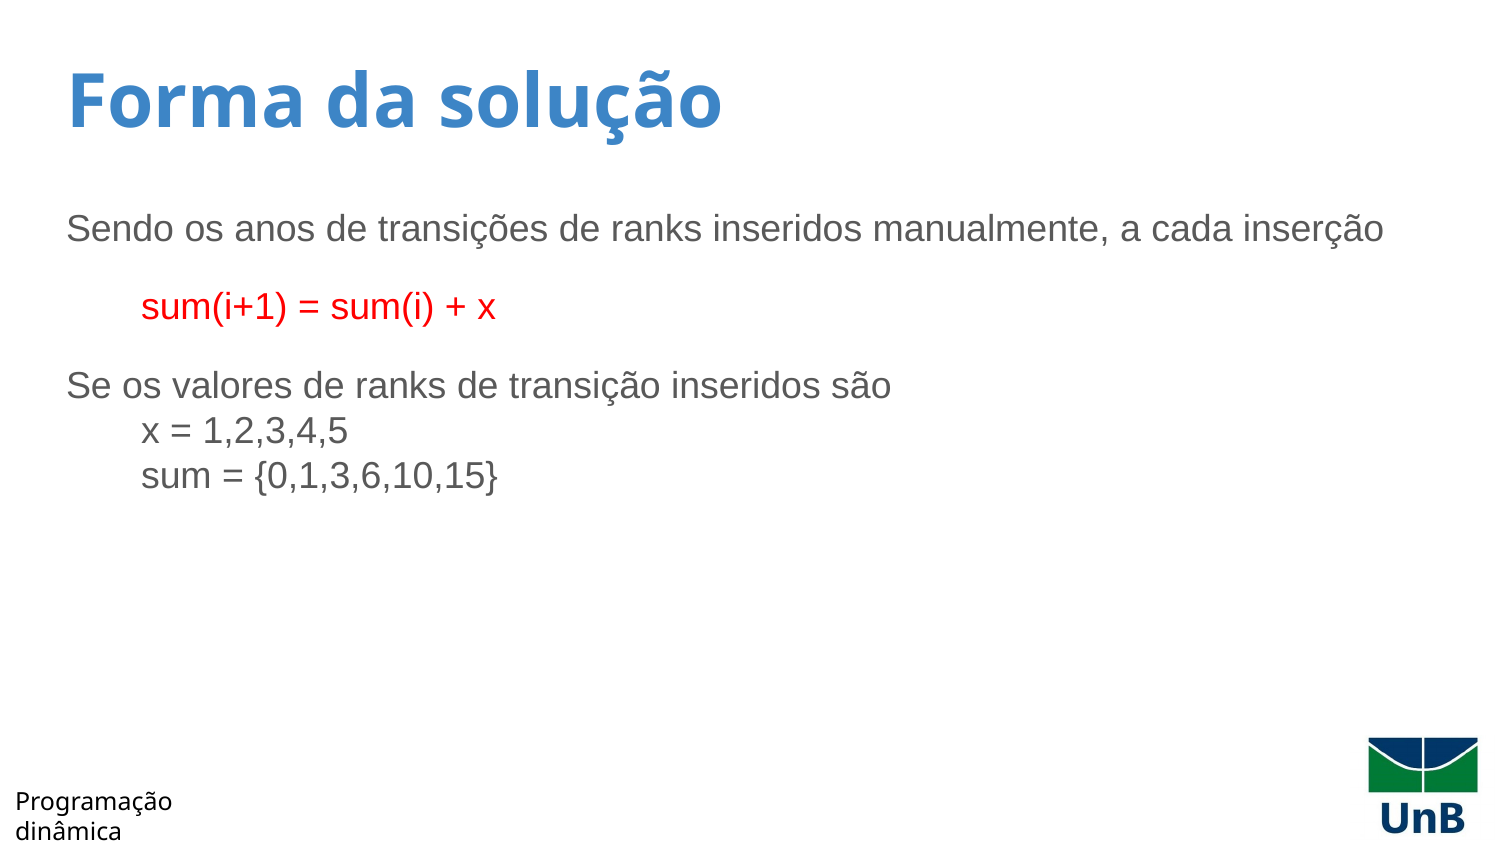

# Forma da solução
Sendo os anos de transições de ranks inseridos manualmente, a cada inserção
	sum(i+1) = sum(i) + x
Se os valores de ranks de transição inseridos são
	x = 1,2,3,4,5
	sum = {0,1,3,6,10,15}
Programação dinâmica